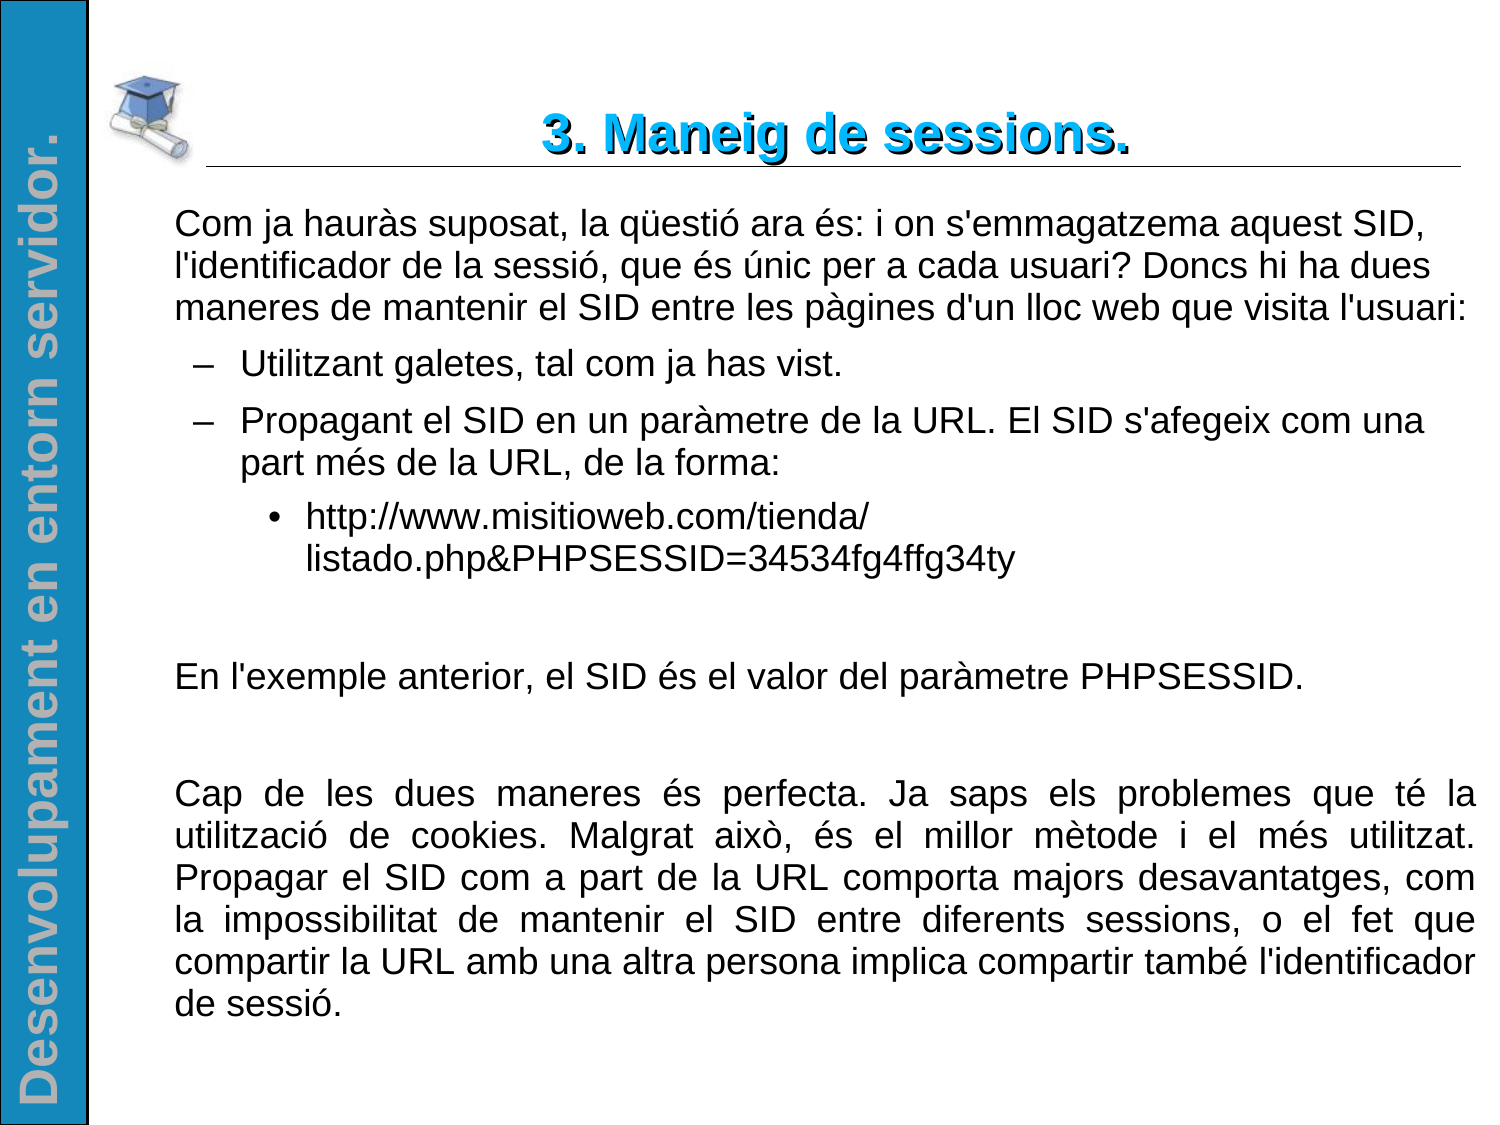

# 3. Maneig de sessions.
Com ja hauràs suposat, la qüestió ara és: i on s'emmagatzema aquest SID, l'identificador de la sessió, que és únic per a cada usuari? Doncs hi ha dues maneres de mantenir el SID entre les pàgines d'un lloc web que visita l'usuari:
Utilitzant galetes, tal com ja has vist.
Propagant el SID en un paràmetre de la URL. El SID s'afegeix com una part més de la URL, de la forma:
http://www.misitioweb.com/tienda/listado.php&PHPSESSID=34534fg4ffg34ty
En l'exemple anterior, el SID és el valor del paràmetre PHPSESSID.
Cap de les dues maneres és perfecta. Ja saps els problemes que té la utilització de cookies. Malgrat això, és el millor mètode i el més utilitzat. Propagar el SID com a part de la URL comporta majors desavantatges, com la impossibilitat de mantenir el SID entre diferents sessions, o el fet que compartir la URL amb una altra persona implica compartir també l'identificador de sessió.